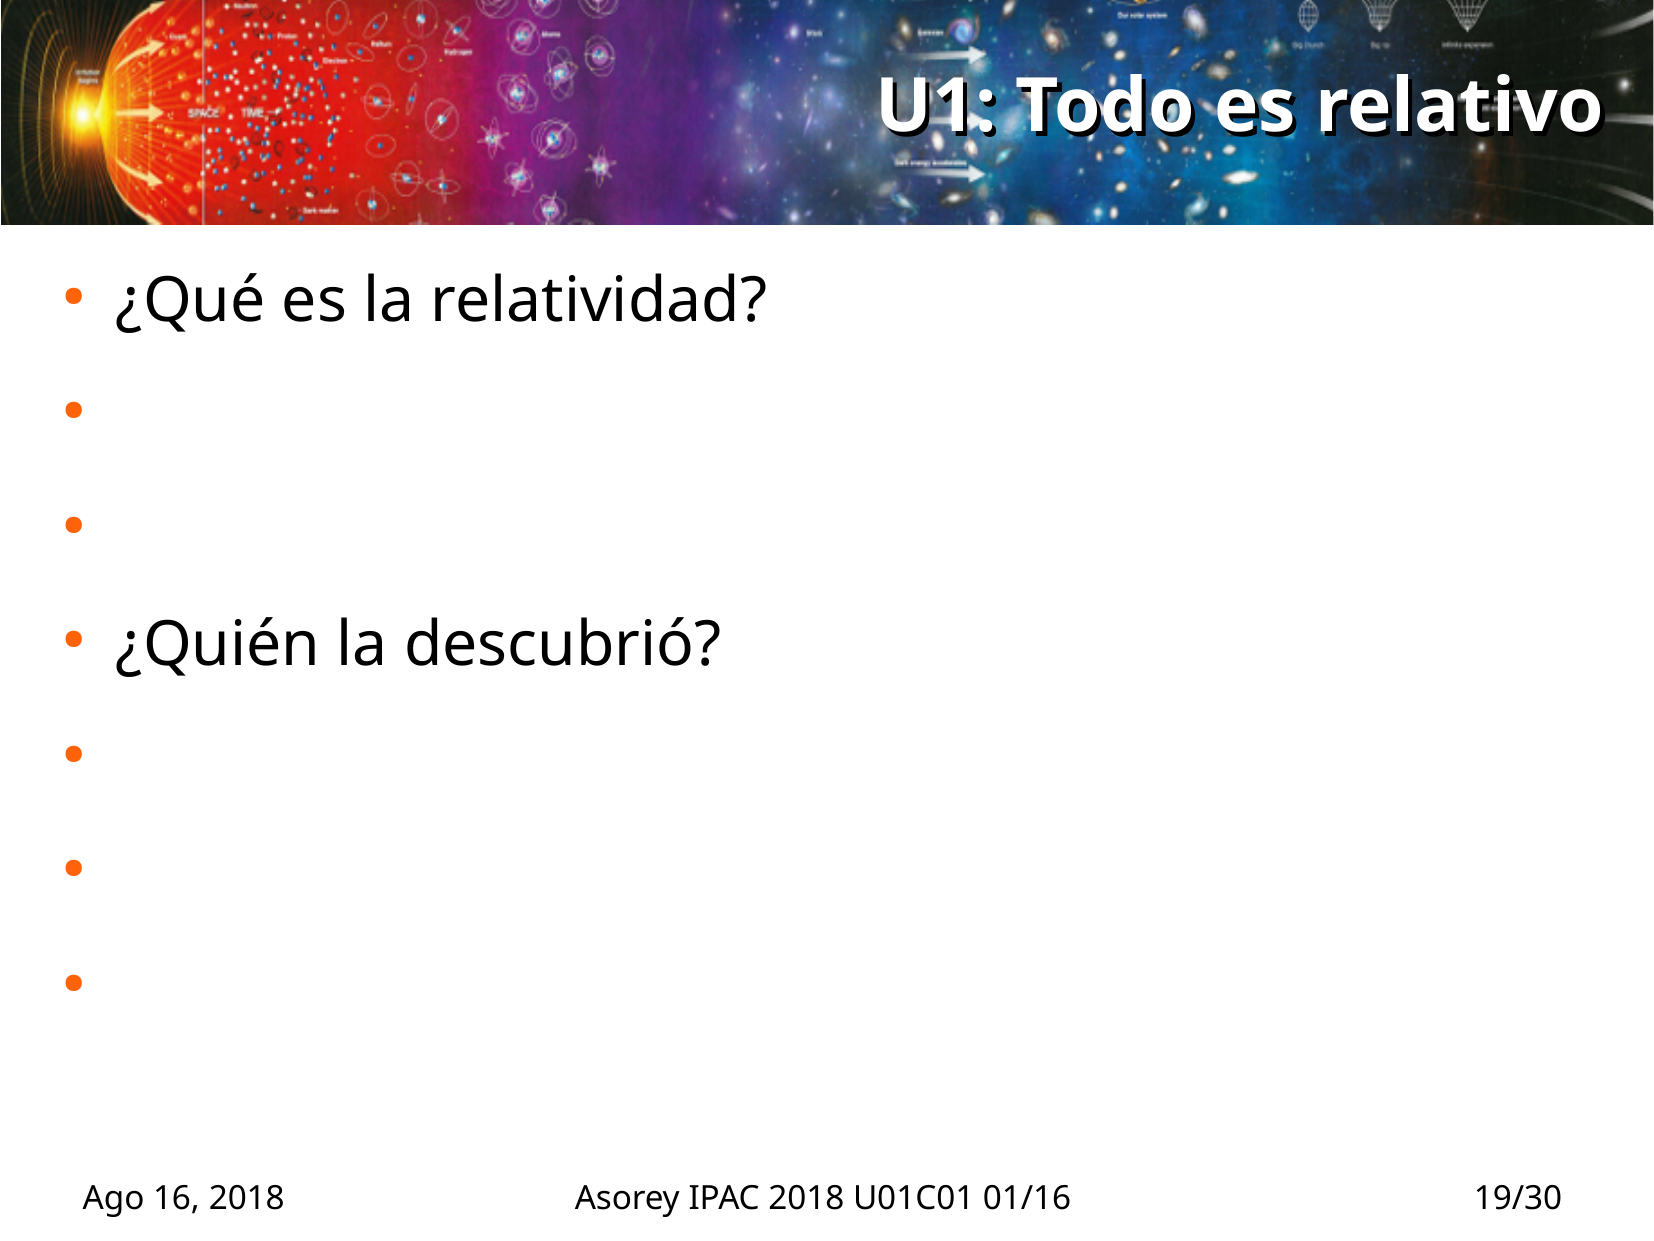

# U1: Todo es relativo
¿Qué es la relatividad?
¿Quién la descubrió?
Ago 16, 2018
Asorey IPAC 2018 U01C01 01/16
19